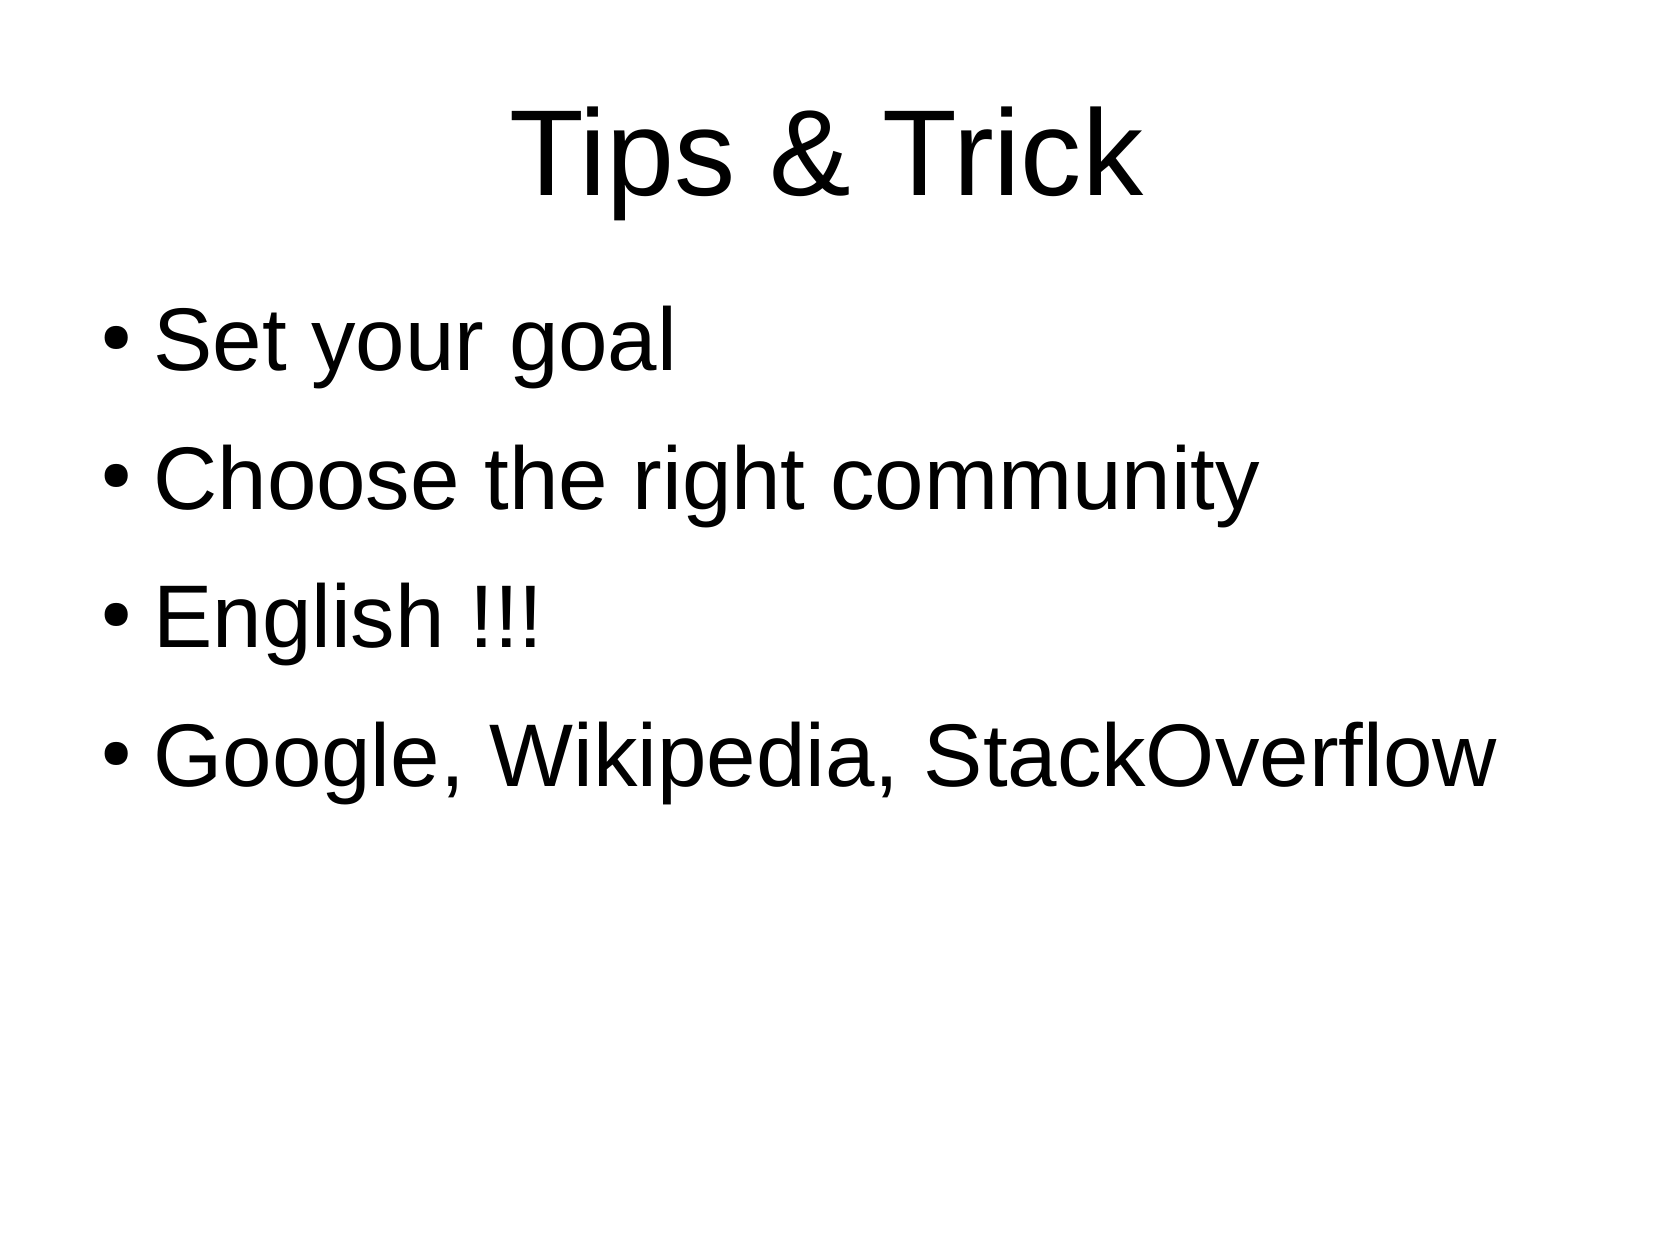

# Tips & Trick
Set your goal
Choose the right community
English !!!
Google, Wikipedia, StackOverflow